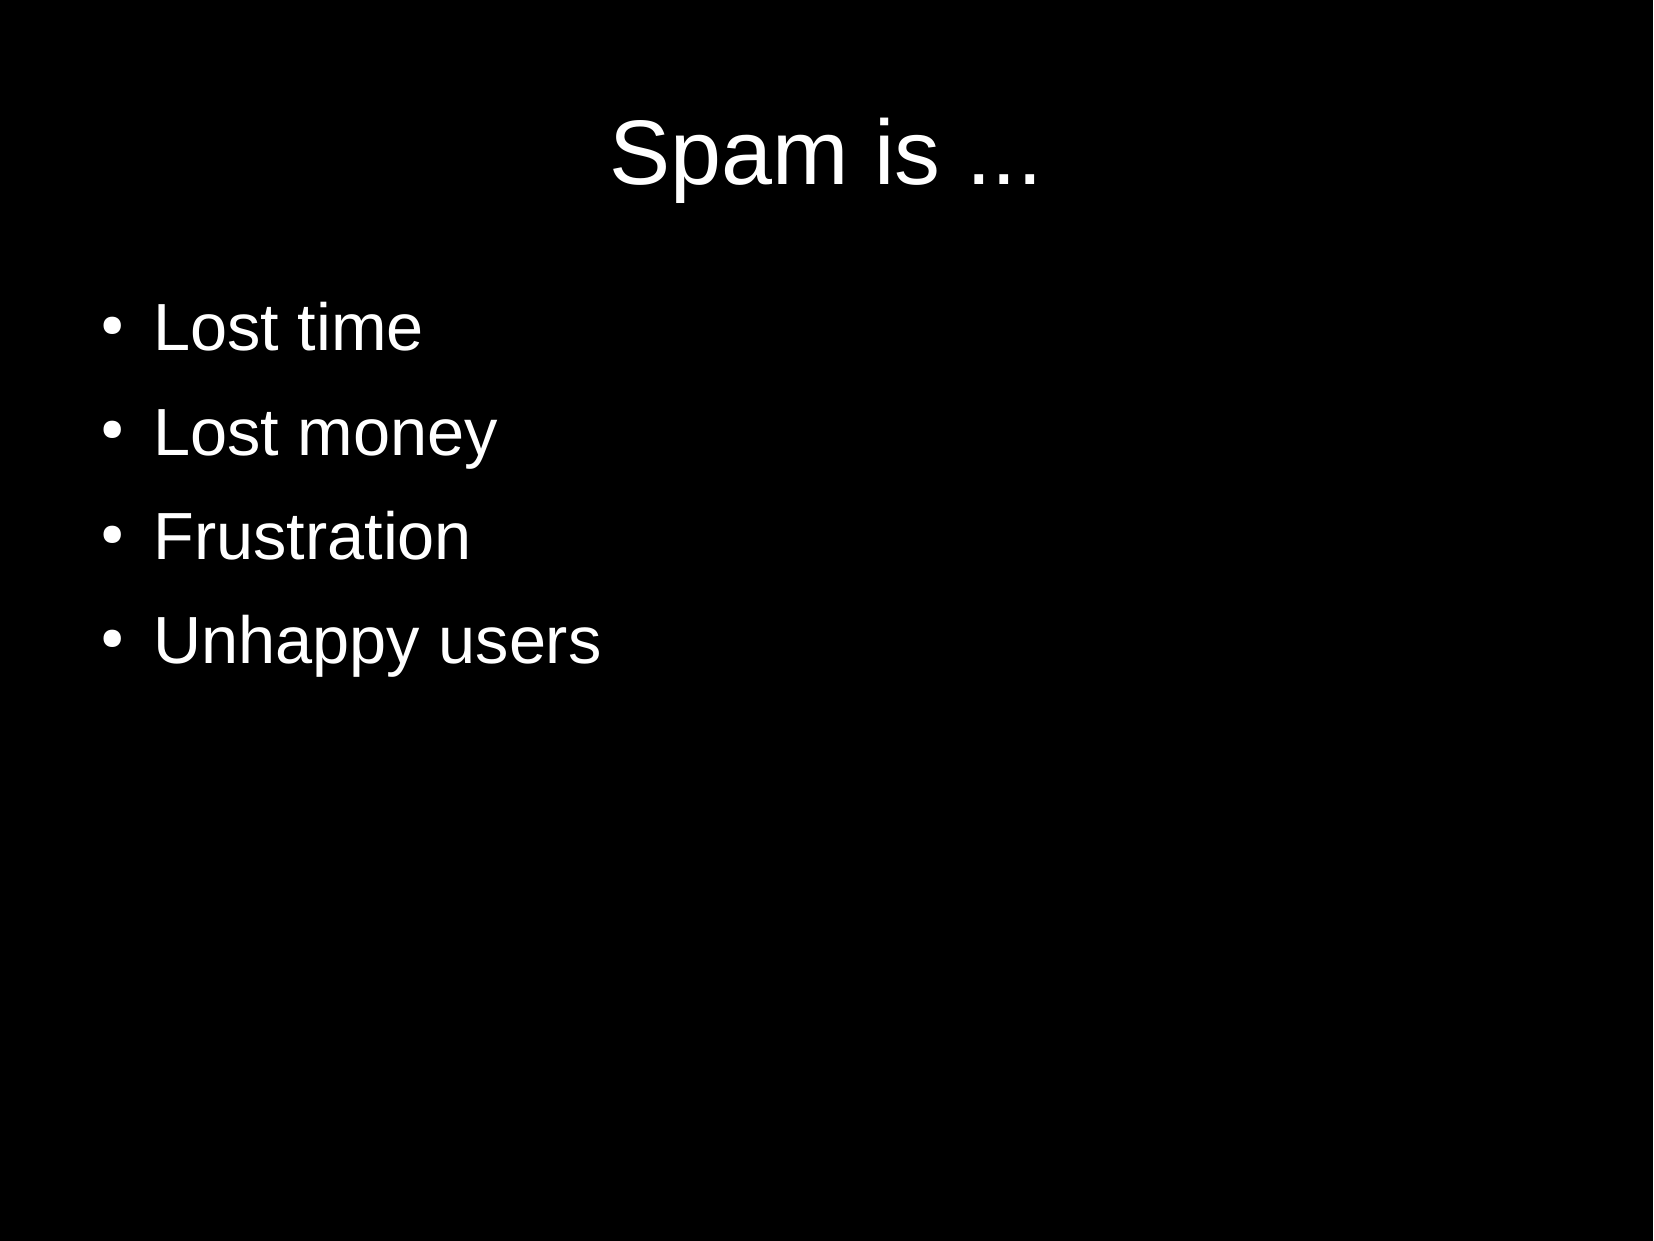

# Spam is ...
Lost time
Lost money
Frustration
Unhappy users